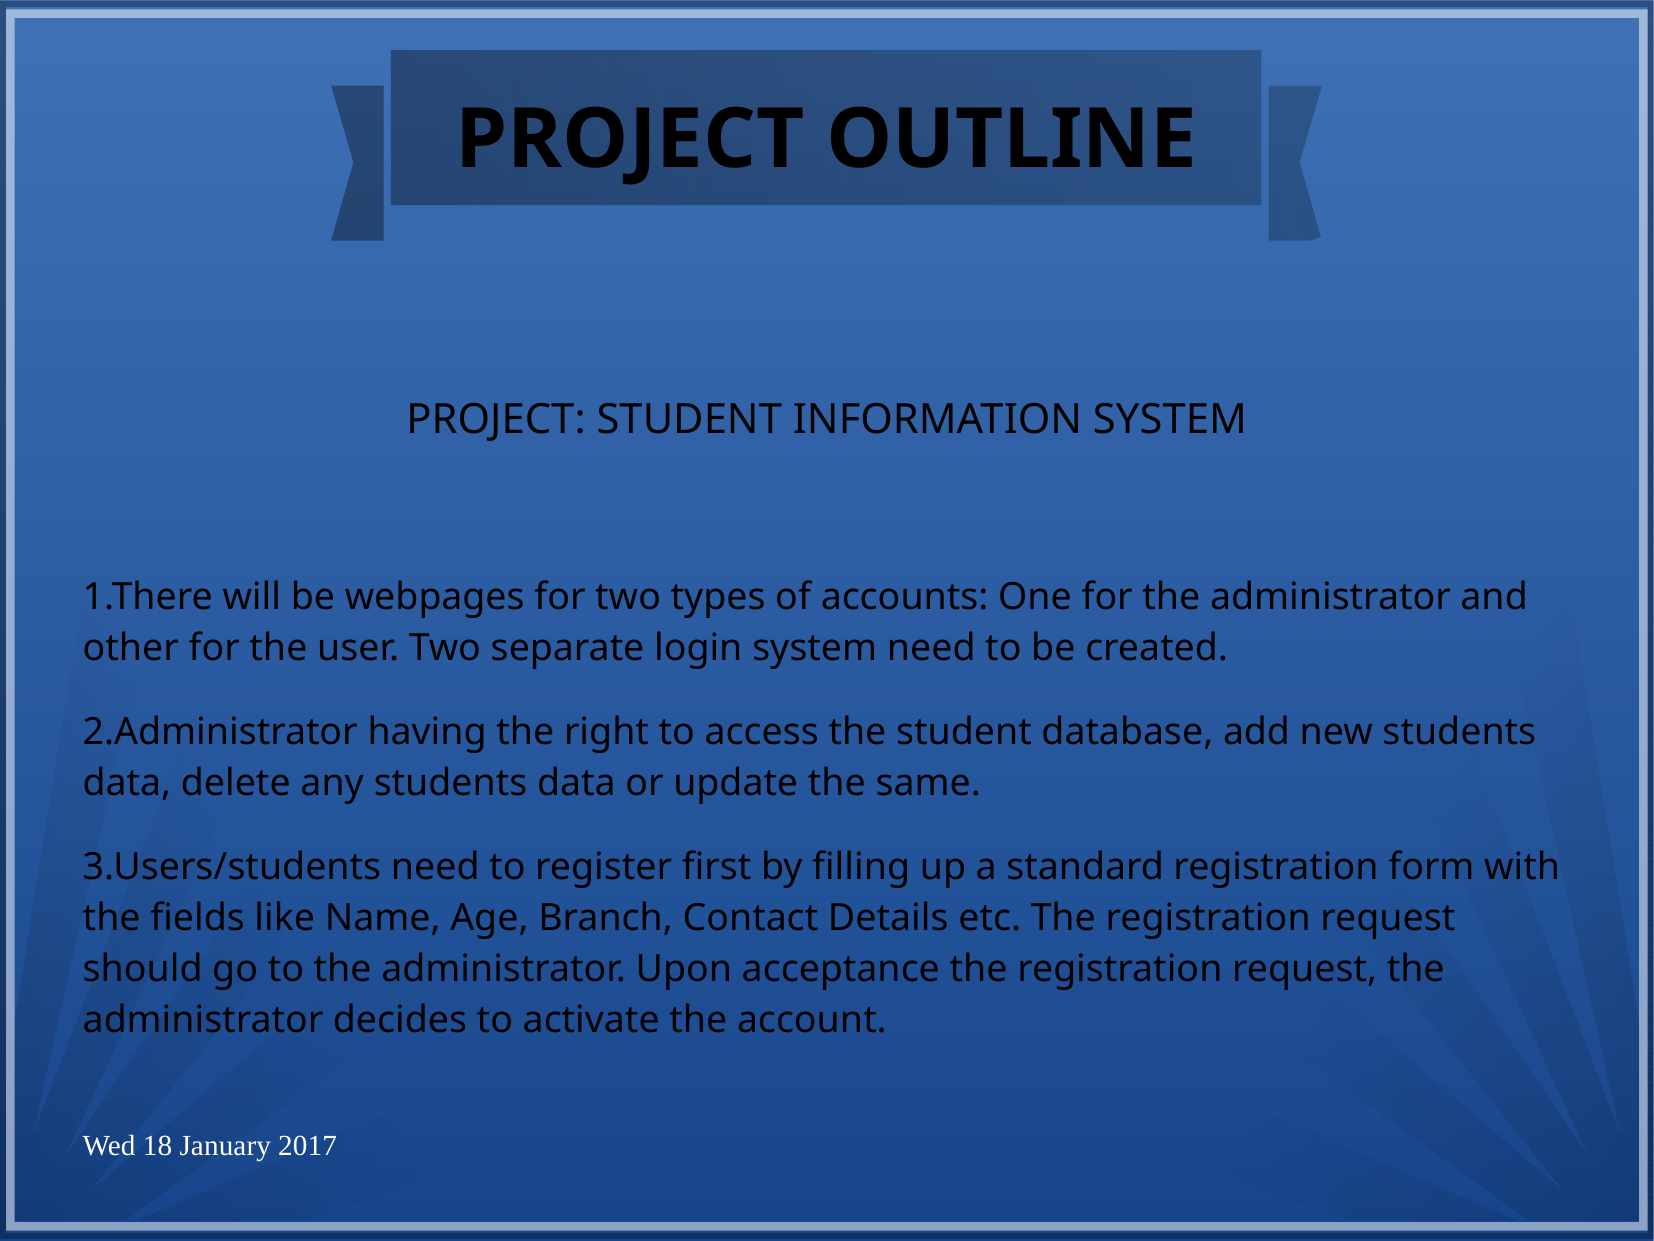

# PROJECT OUTLINE
PROJECT: STUDENT INFORMATION SYSTEM
1.There will be webpages for two types of accounts: One for the administrator and other for the user. Two separate login system need to be created.
2.Administrator having the right to access the student database, add new students data, delete any students data or update the same.
3.Users/students need to register first by filling up a standard registration form with the fields like Name, Age, Branch, Contact Details etc. The registration request should go to the administrator. Upon acceptance the registration request, the administrator decides to activate the account.
Wed 18 January 2017